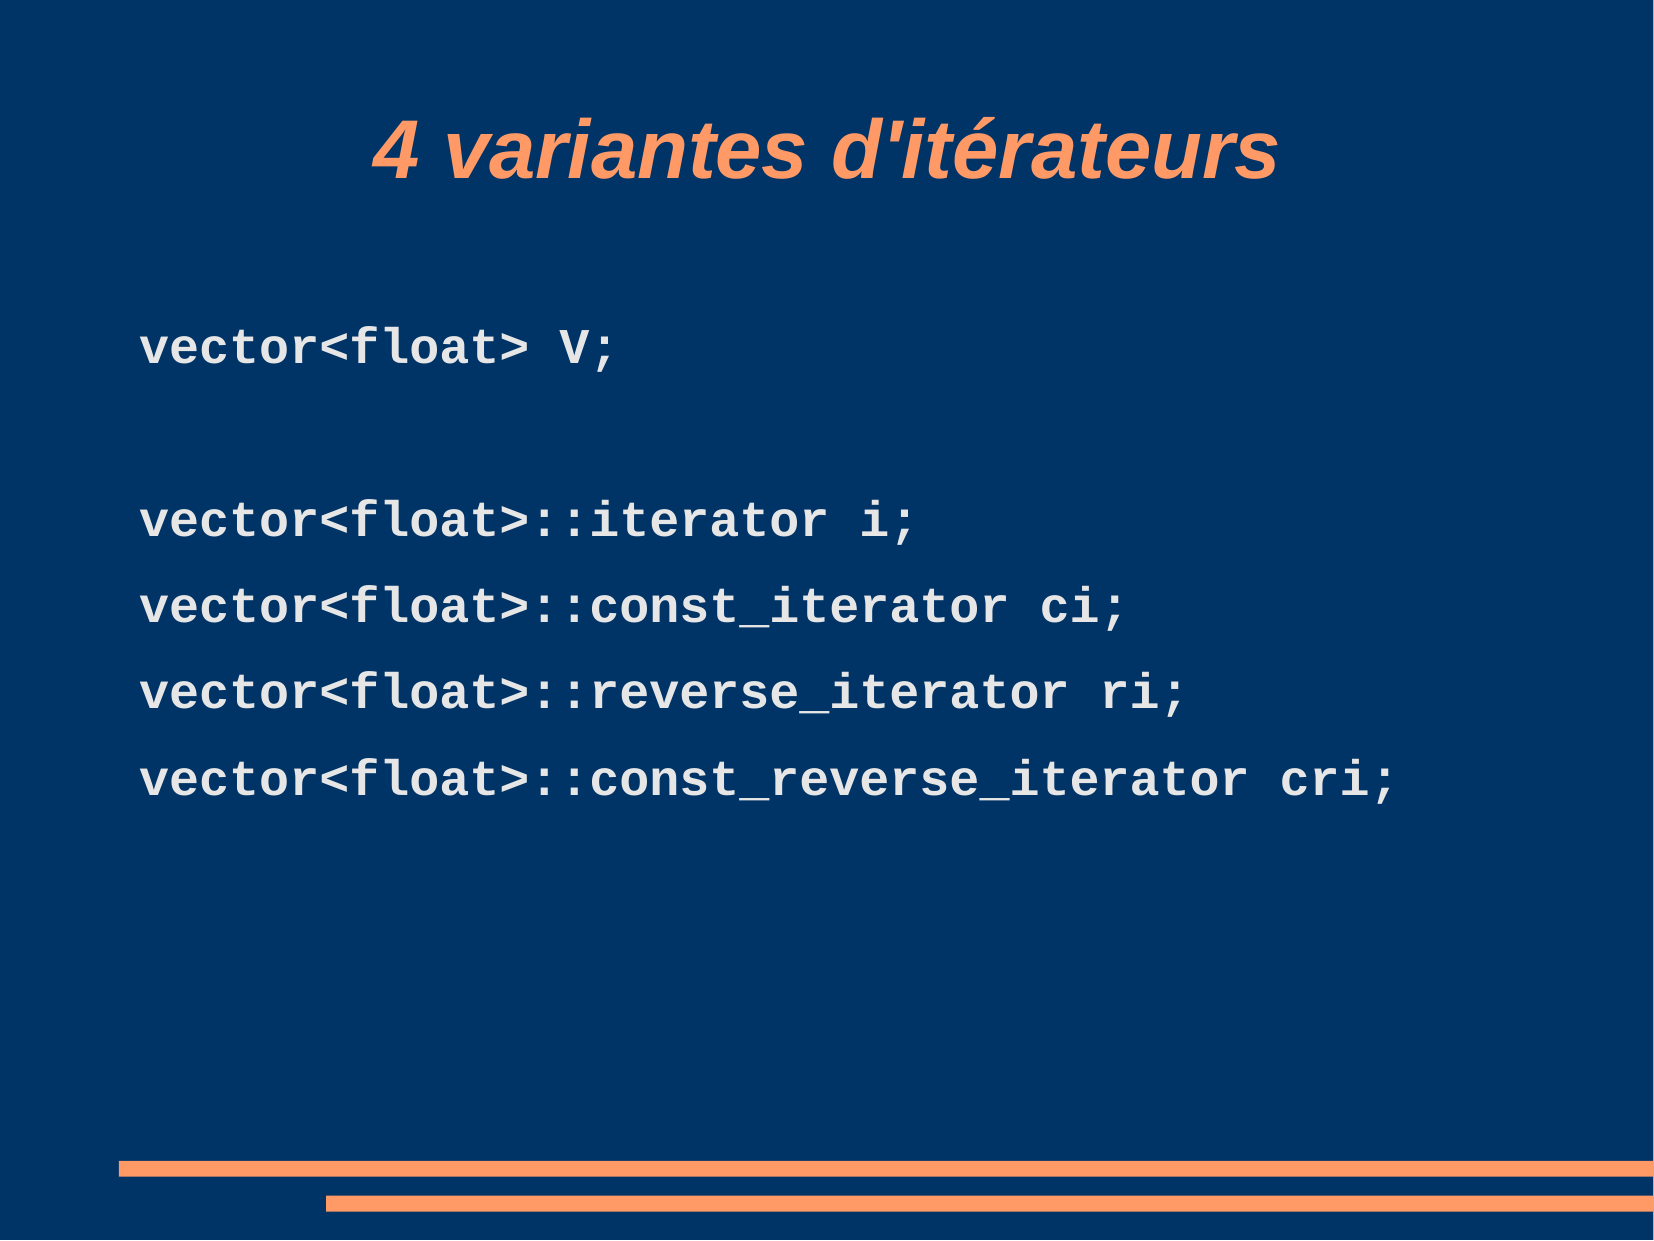

# 4 variantes d'itérateurs
vector<float> V;
vector<float>::iterator i;
vector<float>::const_iterator ci;
vector<float>::reverse_iterator ri;
vector<float>::const_reverse_iterator cri;